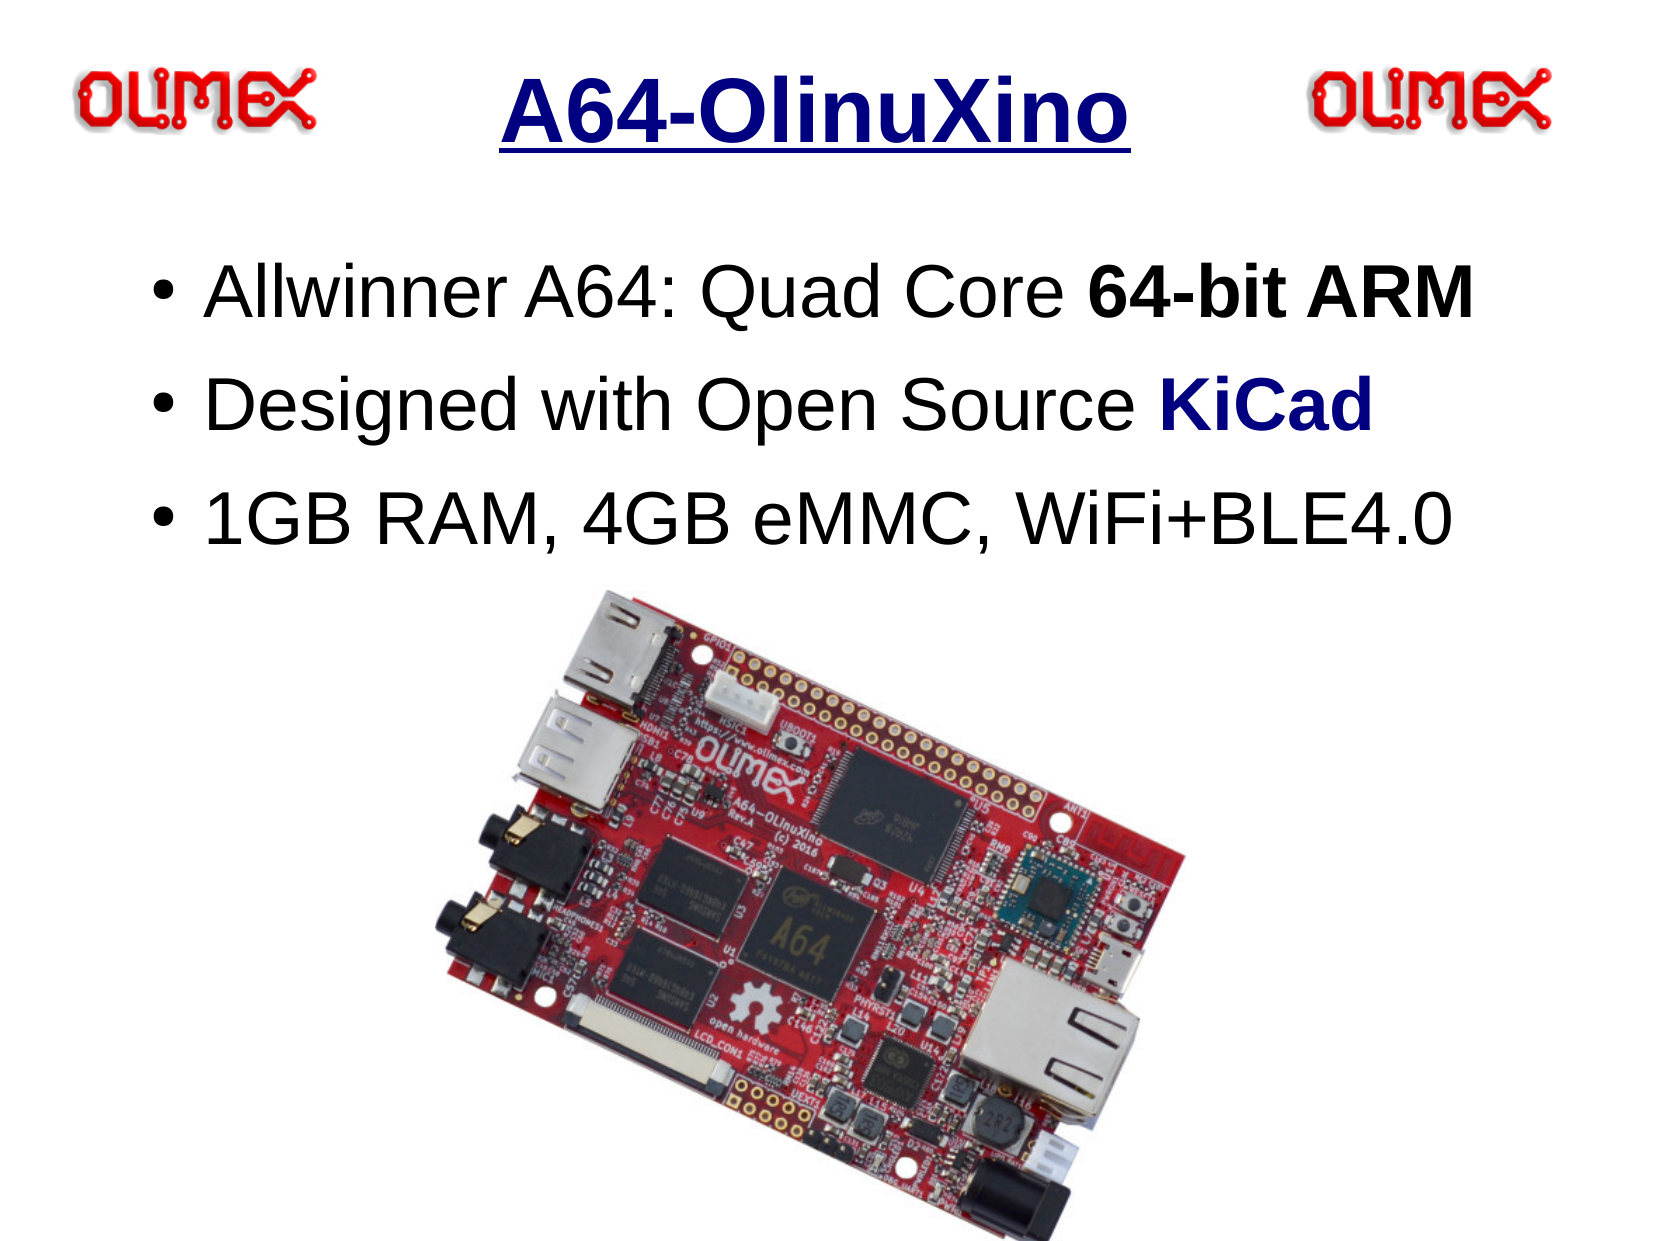

# A64-OlinuXino
Allwinner A64: Quad Core 64-bit ARM
Designed with Open Source KiCad
1GB RAM, 4GB eMMC, WiFi+BLE4.0